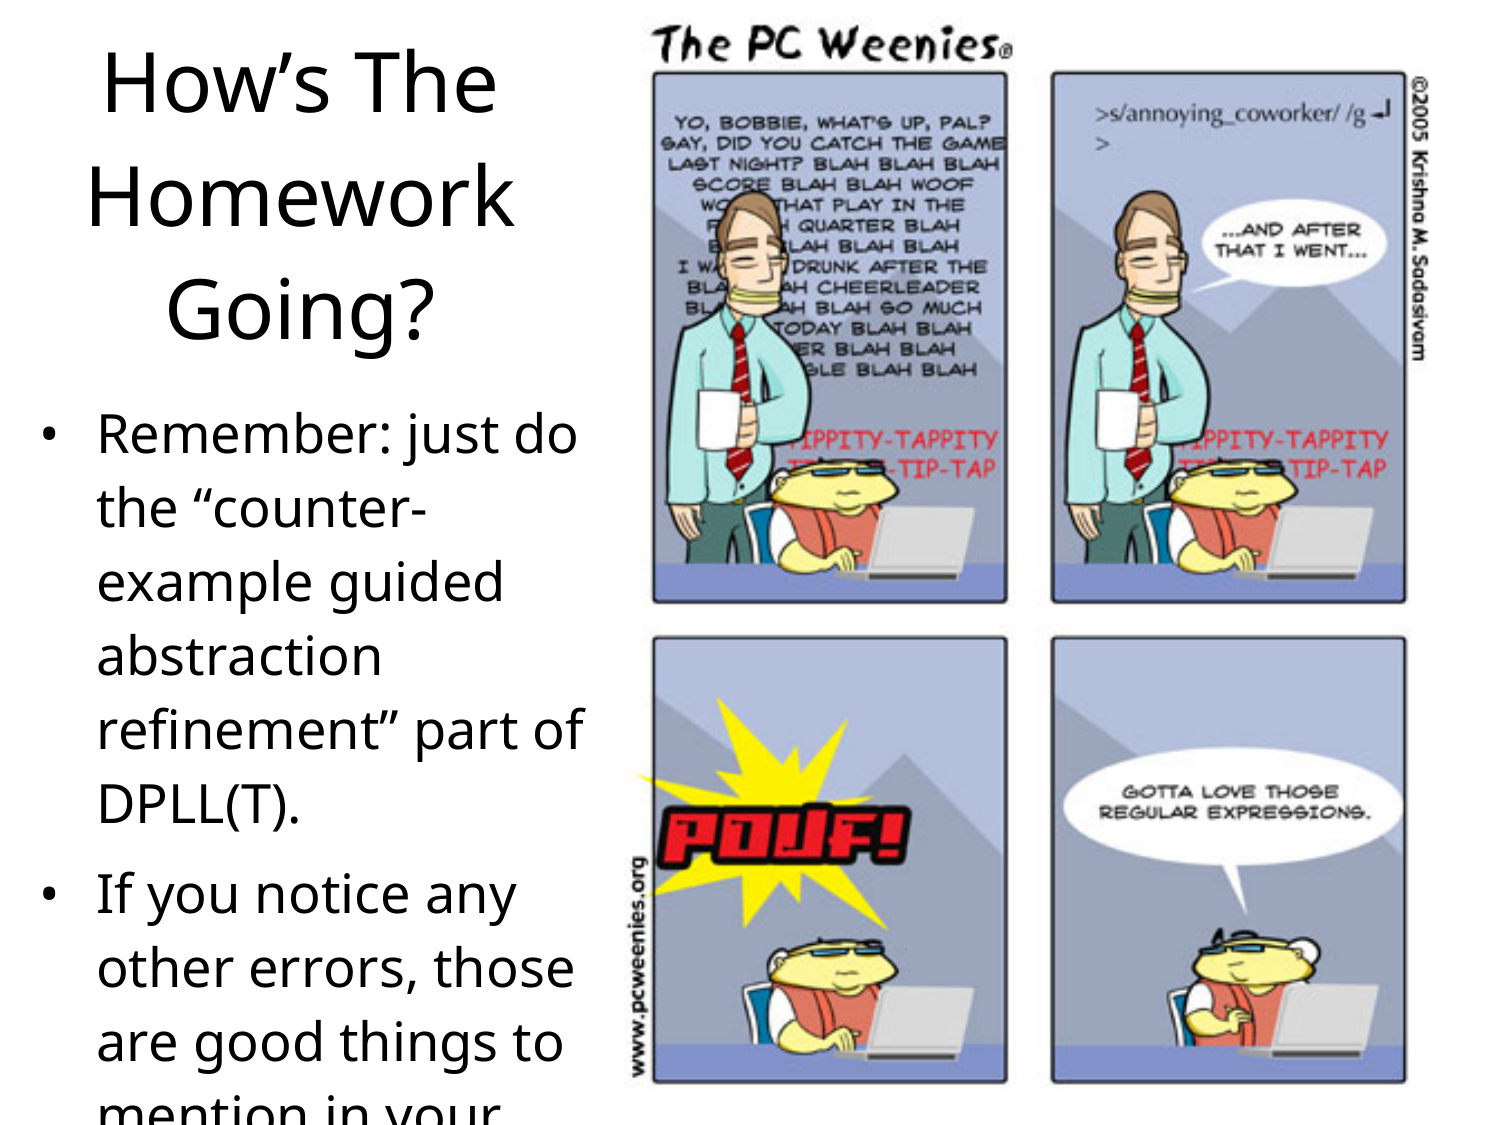

# How’s The Homework Going?
Remember: just do the “counter-example guided abstraction refinement” part of DPLL(T).
If you notice any other errors, those are good things to mention in your text. :-)
2